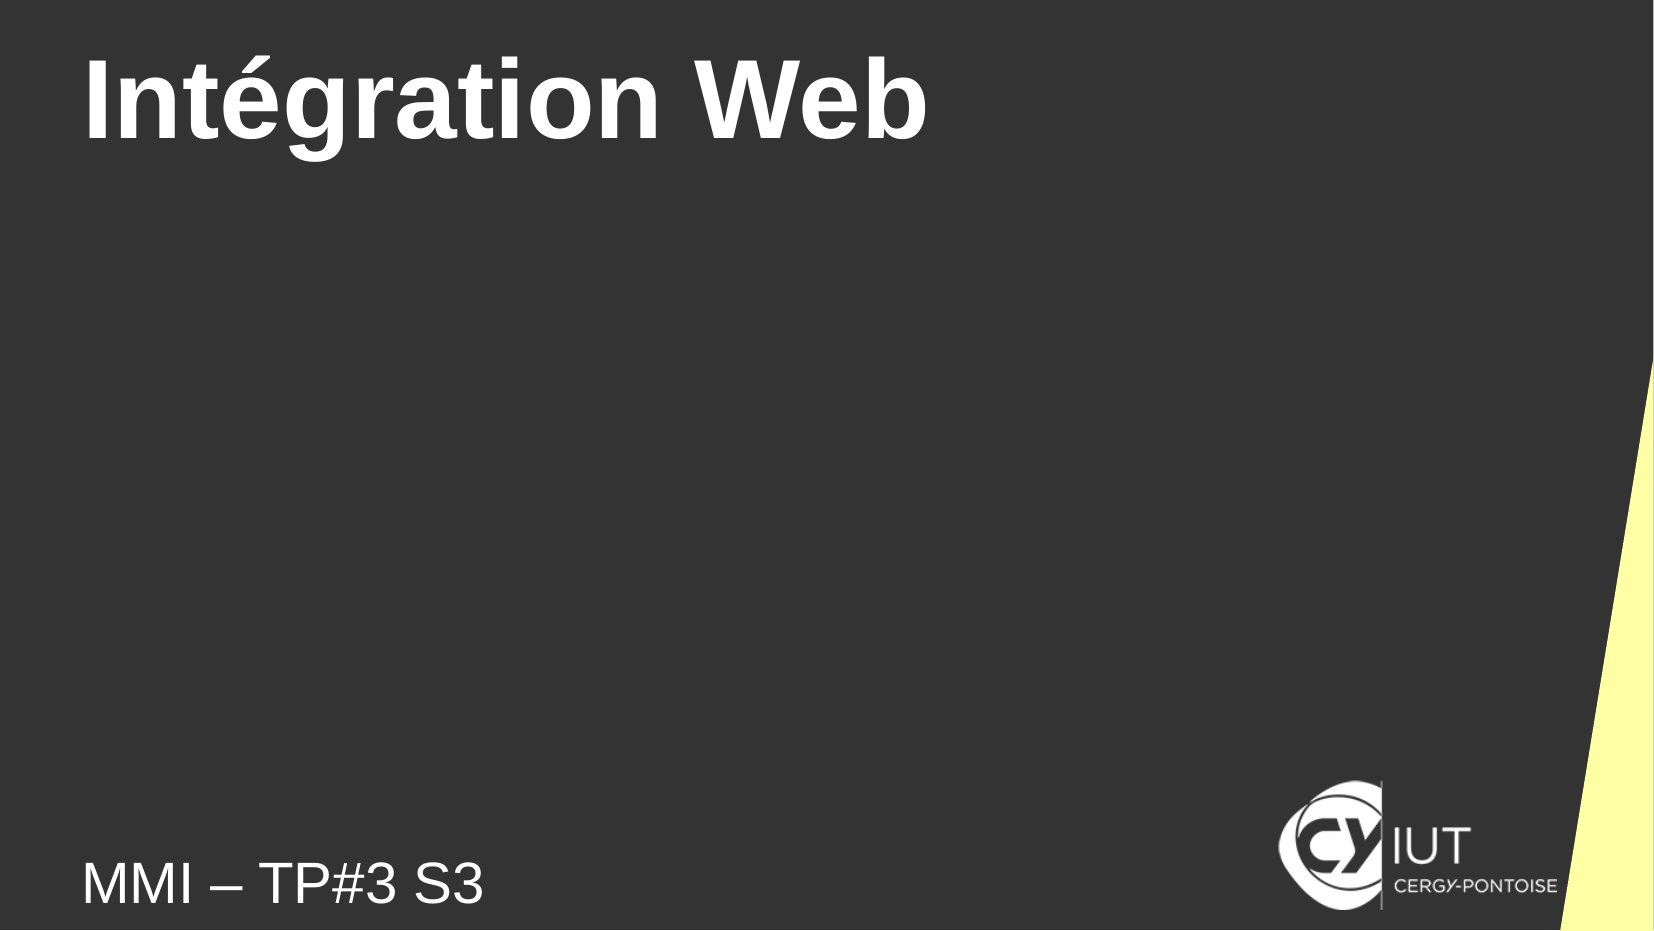

# Intégration Web
MMI – TP#3 S3